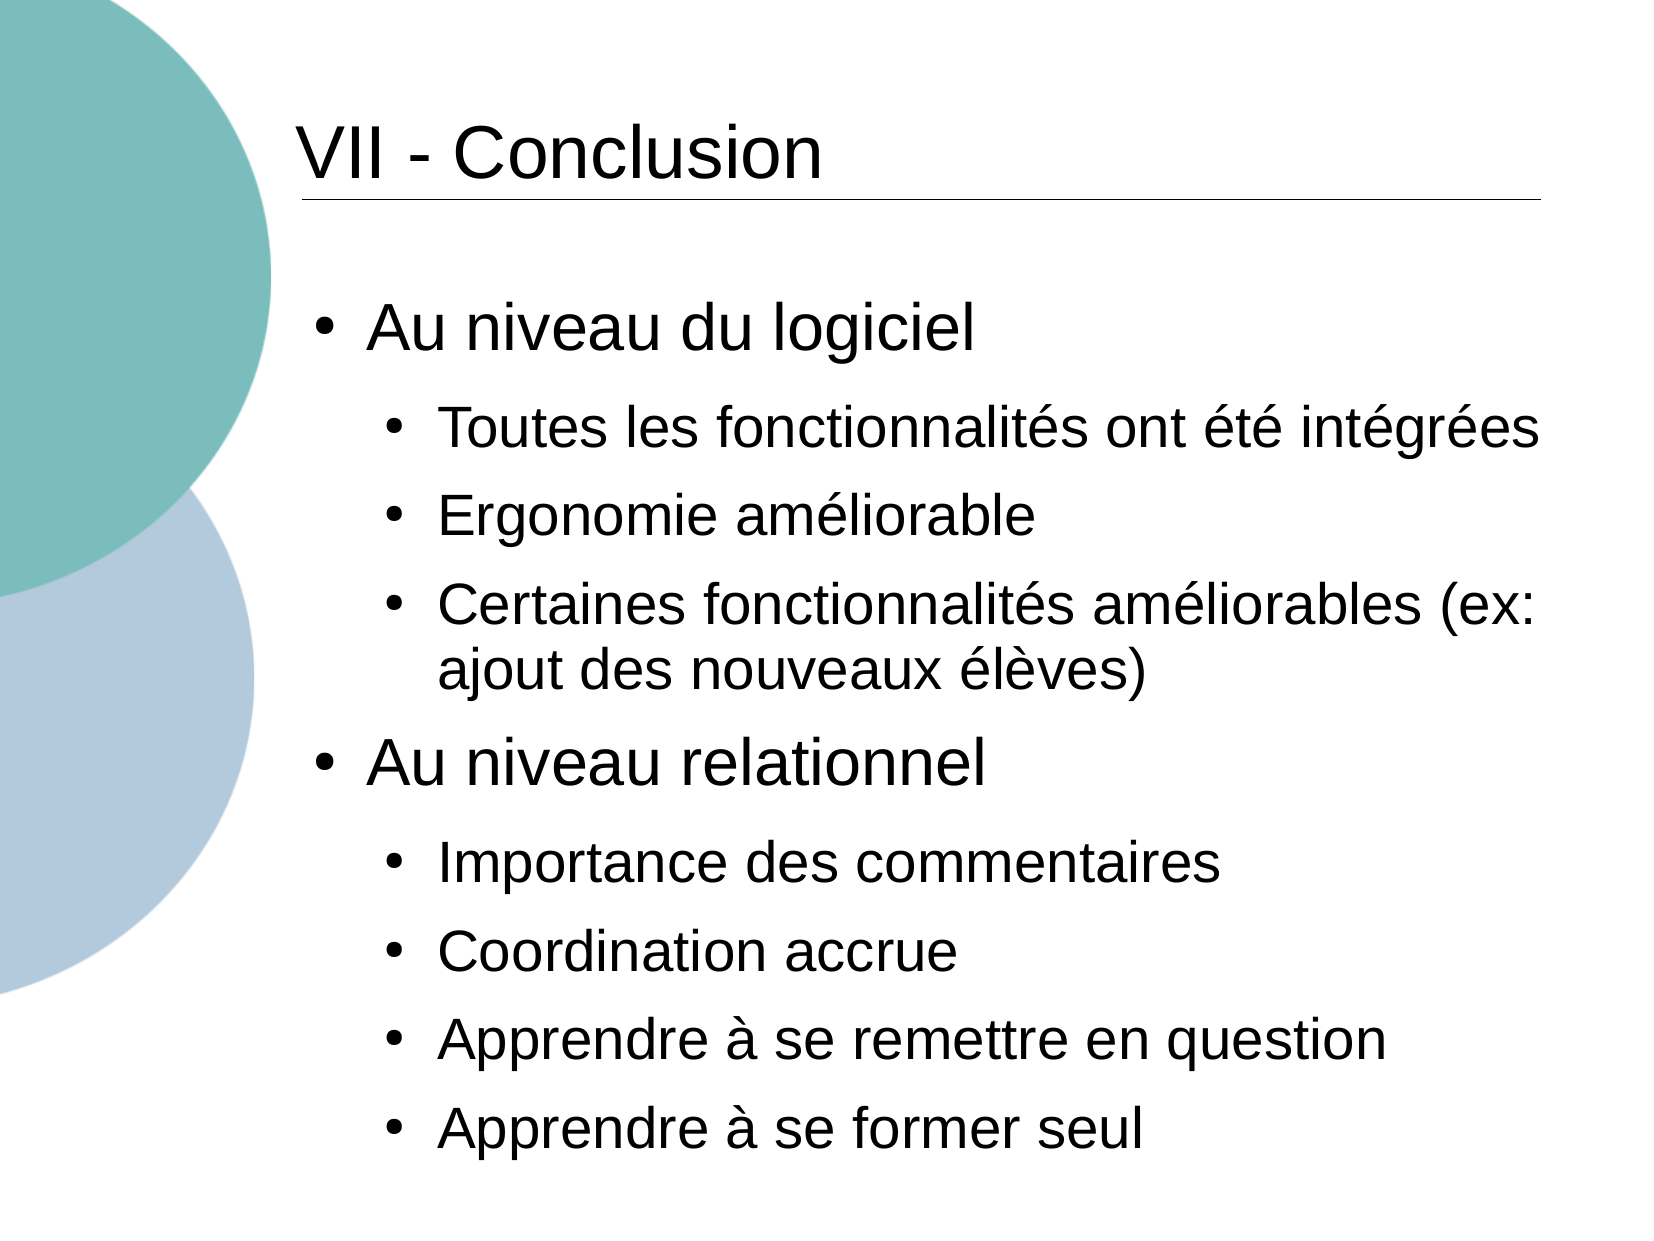

# VII - Conclusion
| |
| --- |
Au niveau du logiciel
Toutes les fonctionnalités ont été intégrées
Ergonomie améliorable
Certaines fonctionnalités améliorables (ex: ajout des nouveaux élèves)
Au niveau relationnel
Importance des commentaires
Coordination accrue
Apprendre à se remettre en question
Apprendre à se former seul